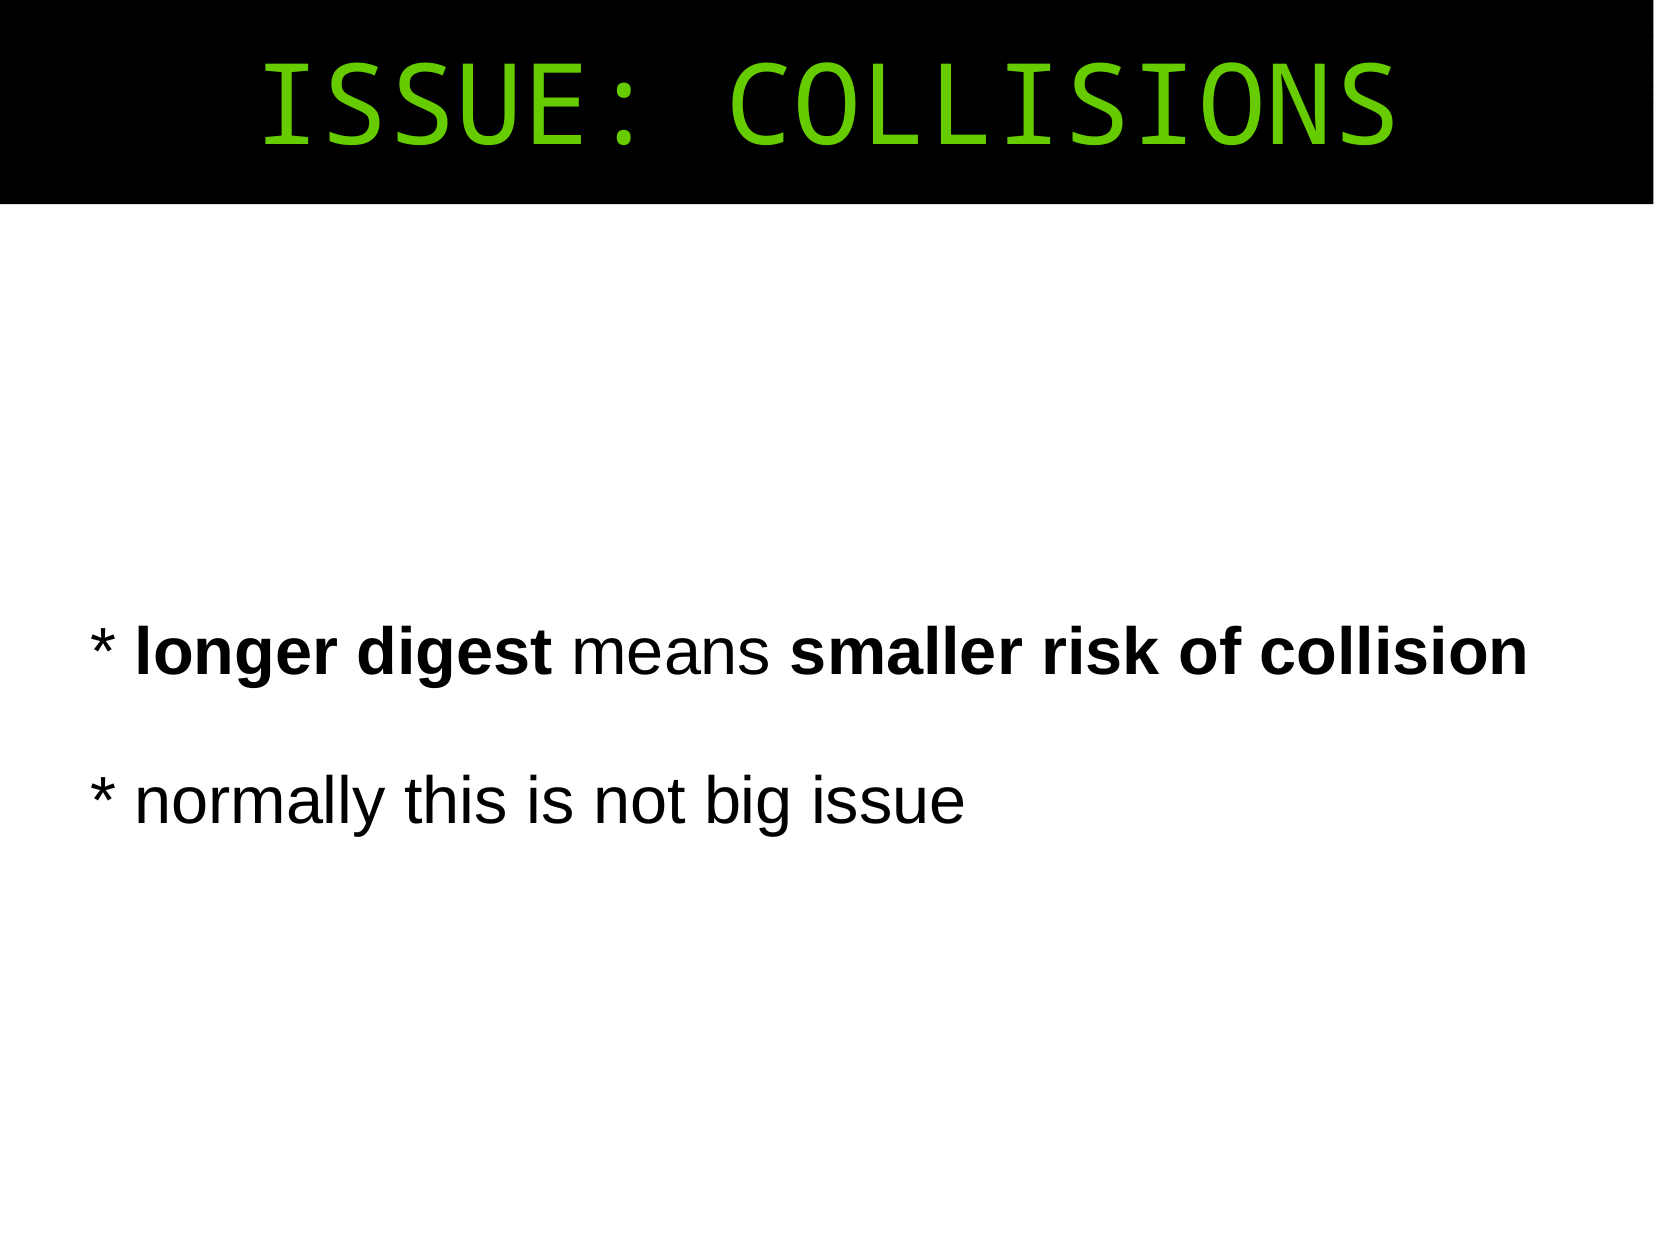

# ISSUE: COLLISIONS
* longer digest means smaller risk of collision
* normally this is not big issue